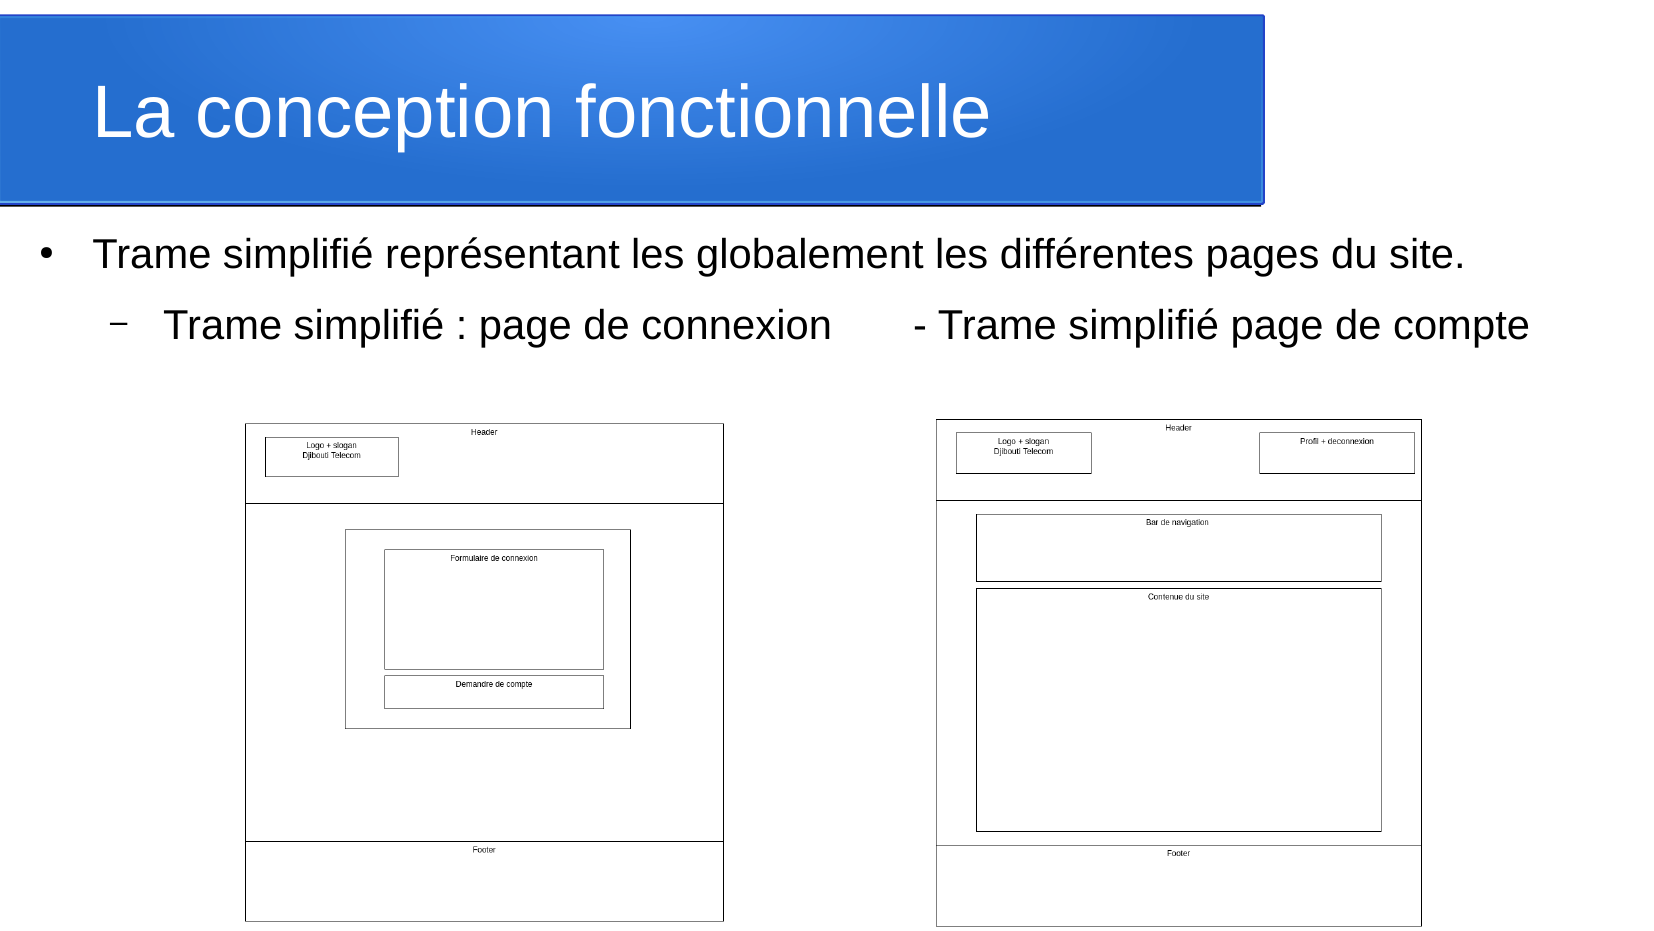

# La conception fonctionnelle
Trame simplifié représentant les globalement les différentes pages du site.
Trame simplifié : page de connexion 	- Trame simplifié page de compte